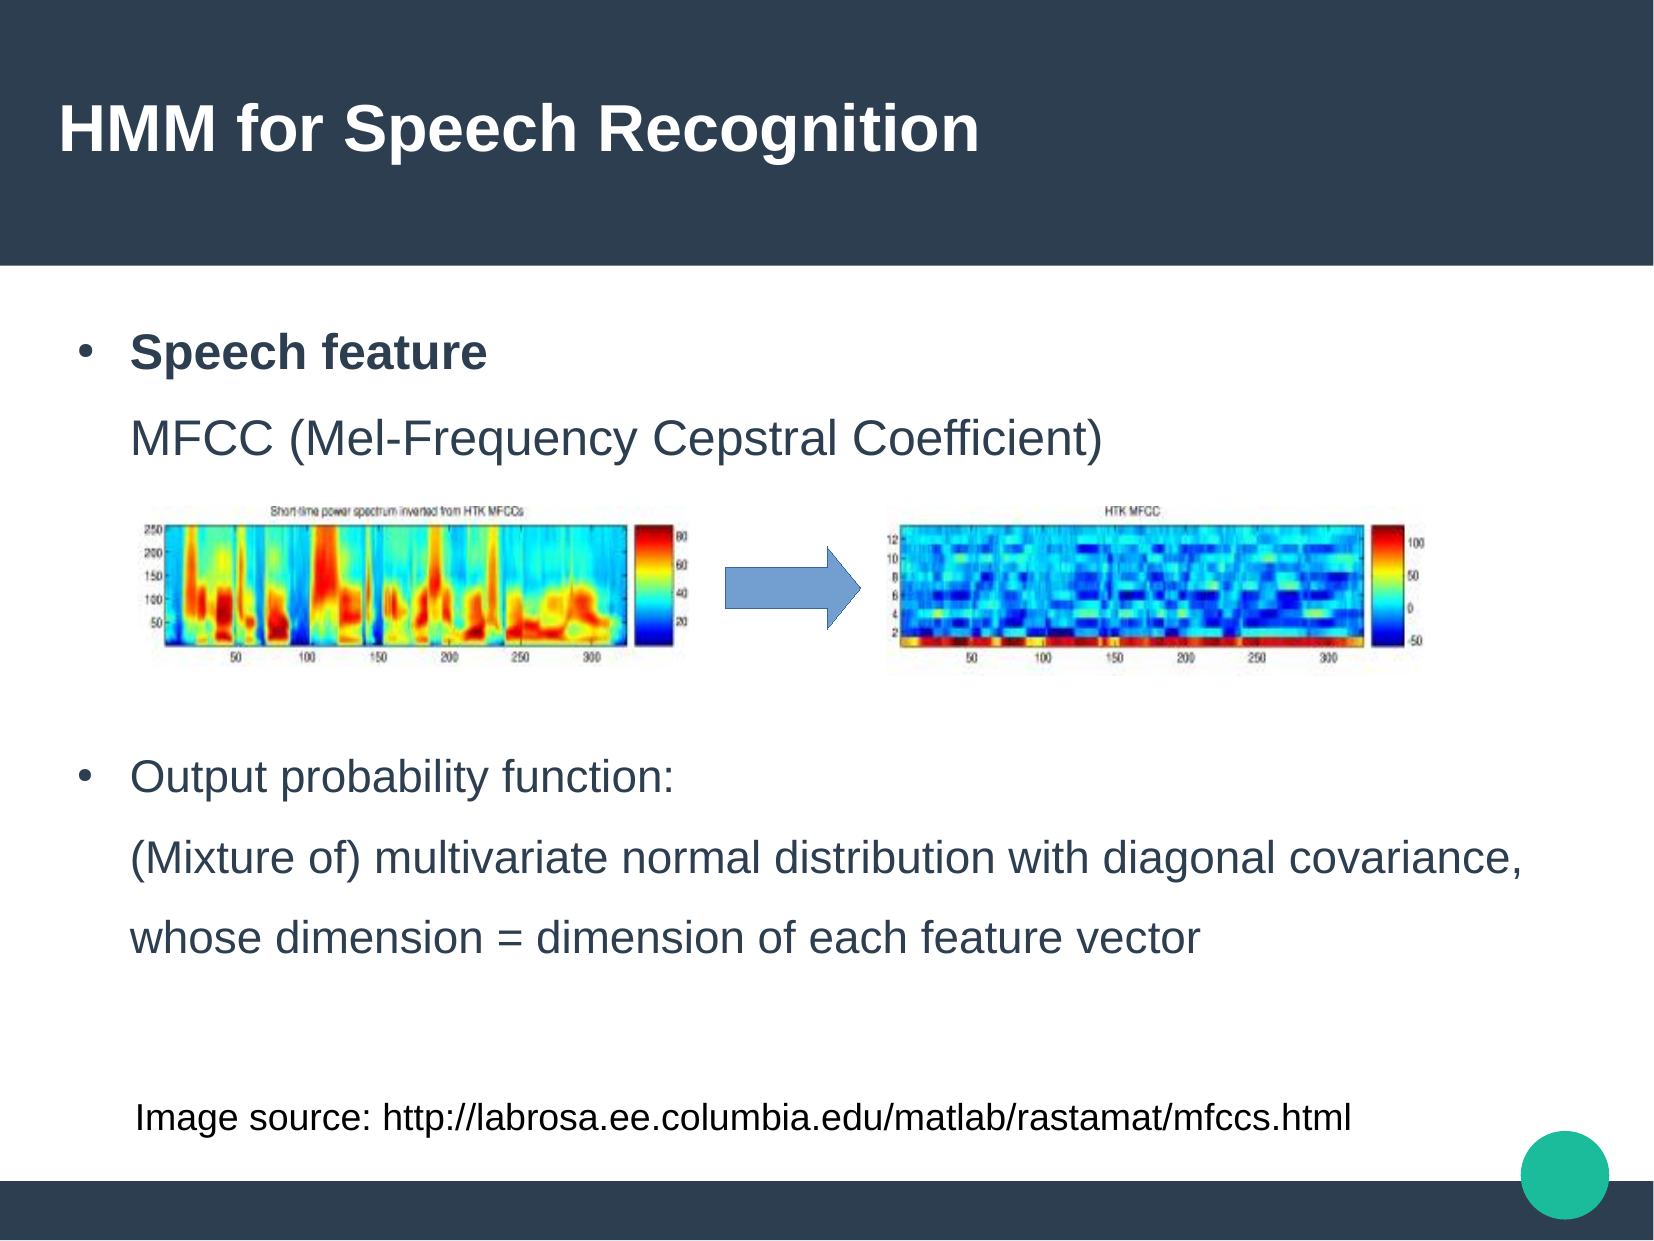

# HMM for Speech Recognition
Speech feature
MFCC (Mel-Frequency Cepstral Coefficient)
Output probability function:
(Mixture of) multivariate normal distribution with diagonal covariance,
whose dimension = dimension of each feature vector
Image source: http://labrosa.ee.columbia.edu/matlab/rastamat/mfccs.html